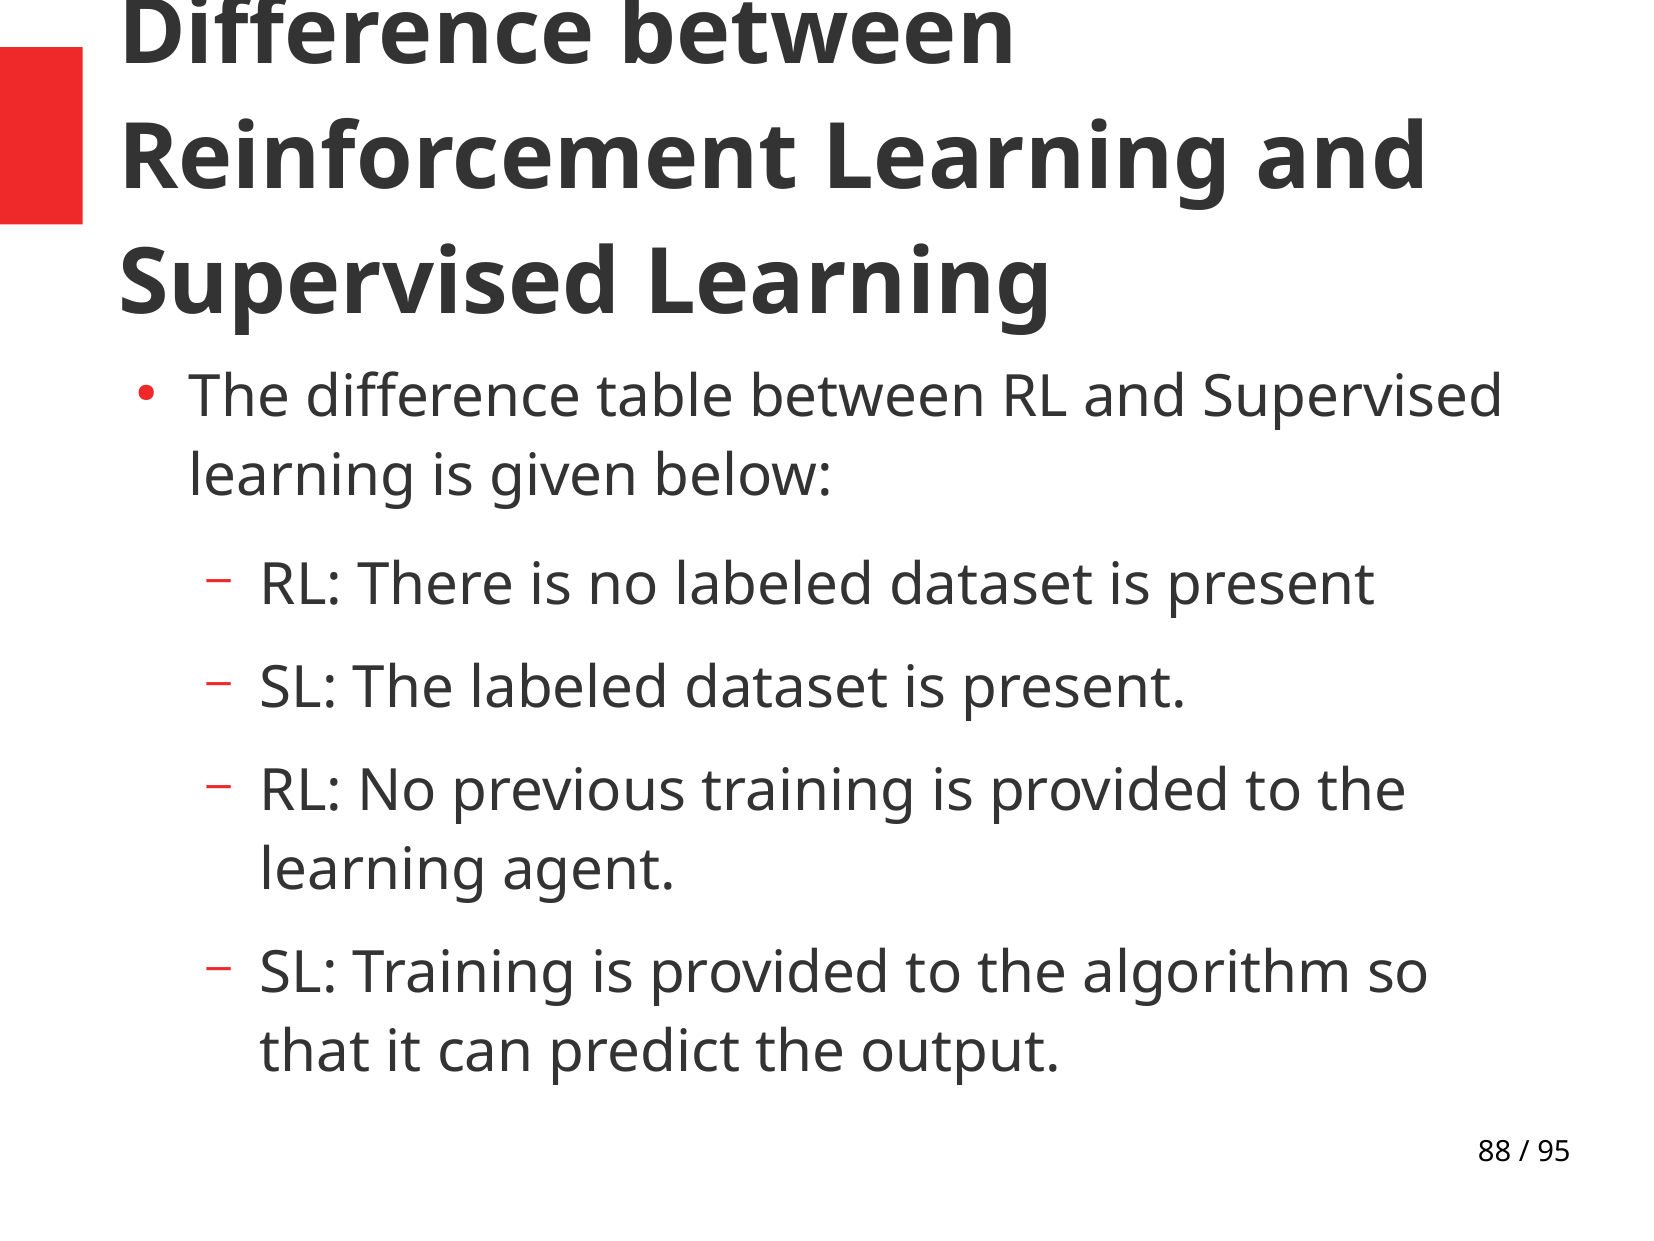

# Difference between Reinforcement Learning and Supervised Learning
The difference table between RL and Supervised learning is given below:
RL: There is no labeled dataset is present
SL: The labeled dataset is present.
RL: No previous training is provided to the learning agent.
SL: Training is provided to the algorithm so that it can predict the output.
88